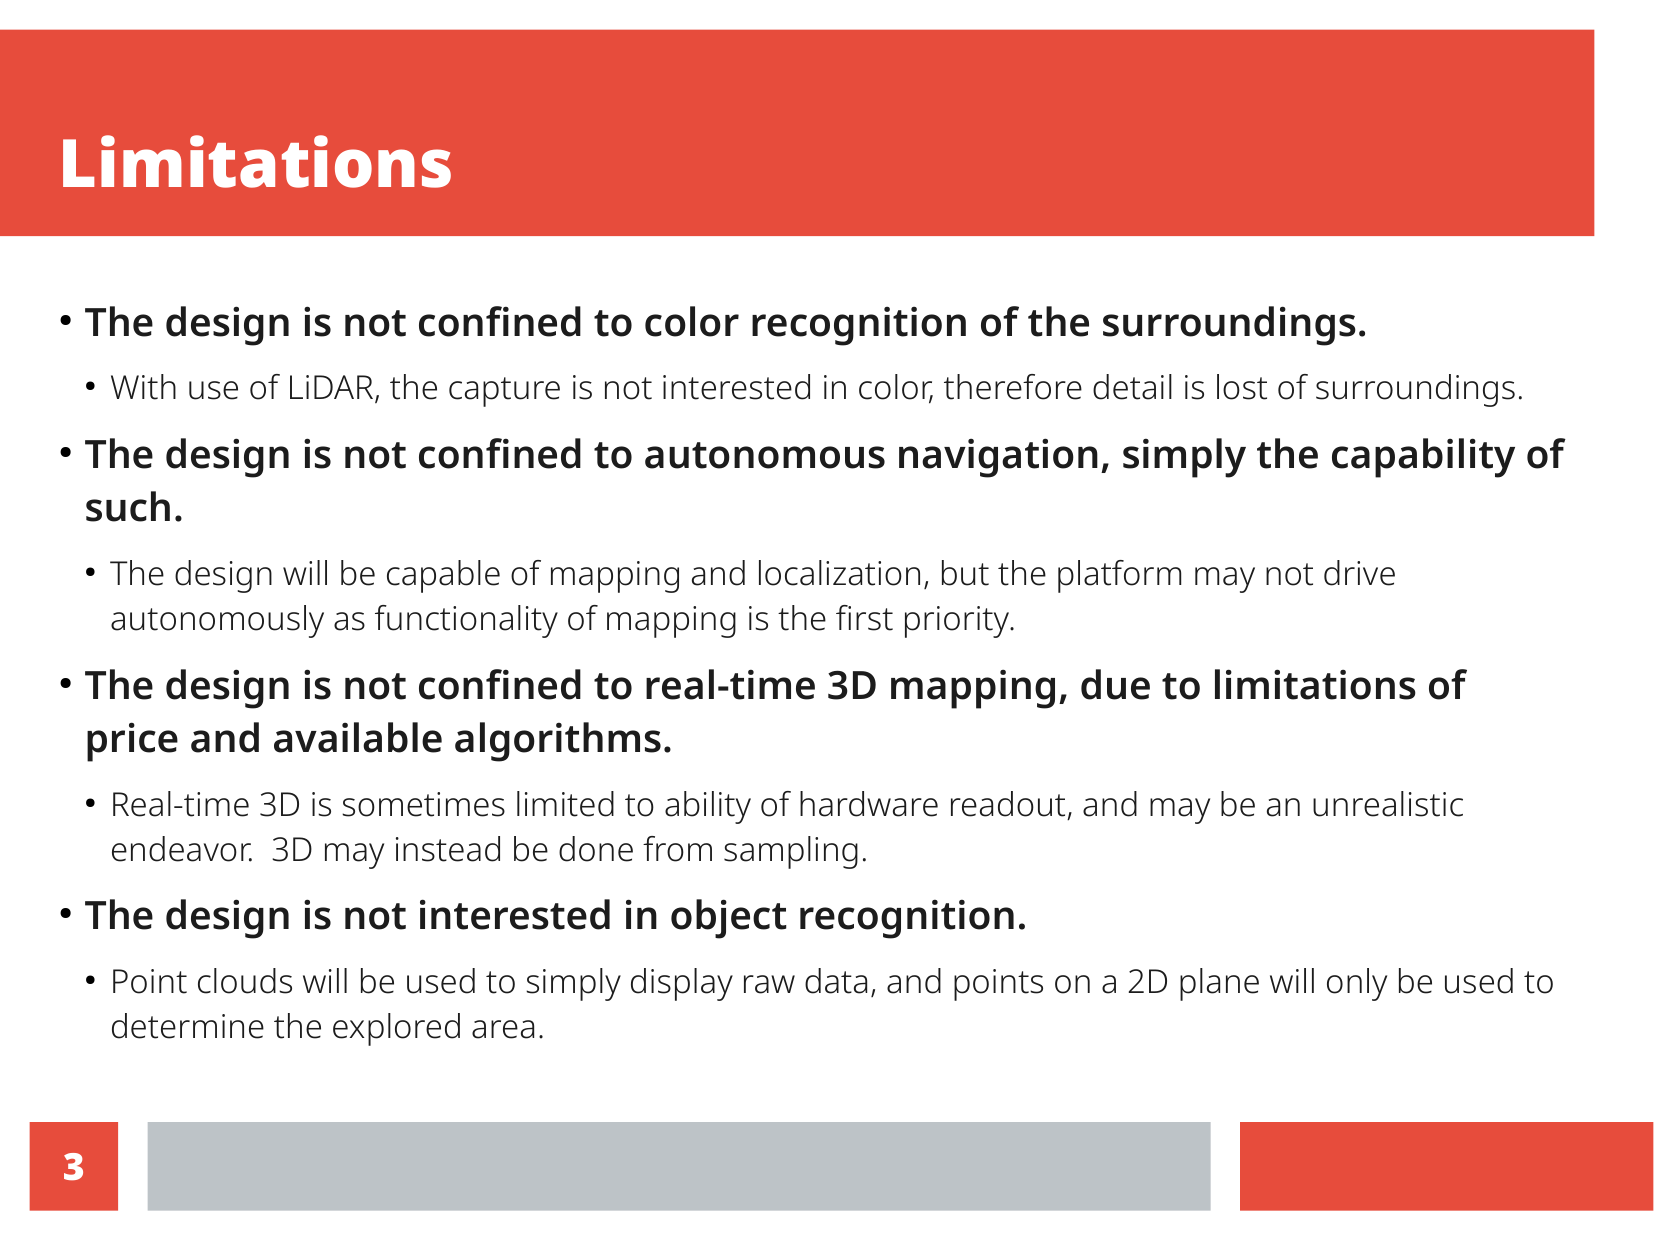

# Limitations
The design is not confined to color recognition of the surroundings.
With use of LiDAR, the capture is not interested in color, therefore detail is lost of surroundings.
The design is not confined to autonomous navigation, simply the capability of such.
The design will be capable of mapping and localization, but the platform may not drive autonomously as functionality of mapping is the first priority.
The design is not confined to real-time 3D mapping, due to limitations of price and available algorithms.
Real-time 3D is sometimes limited to ability of hardware readout, and may be an unrealistic endeavor. 3D may instead be done from sampling.
The design is not interested in object recognition.
Point clouds will be used to simply display raw data, and points on a 2D plane will only be used to determine the explored area.
3